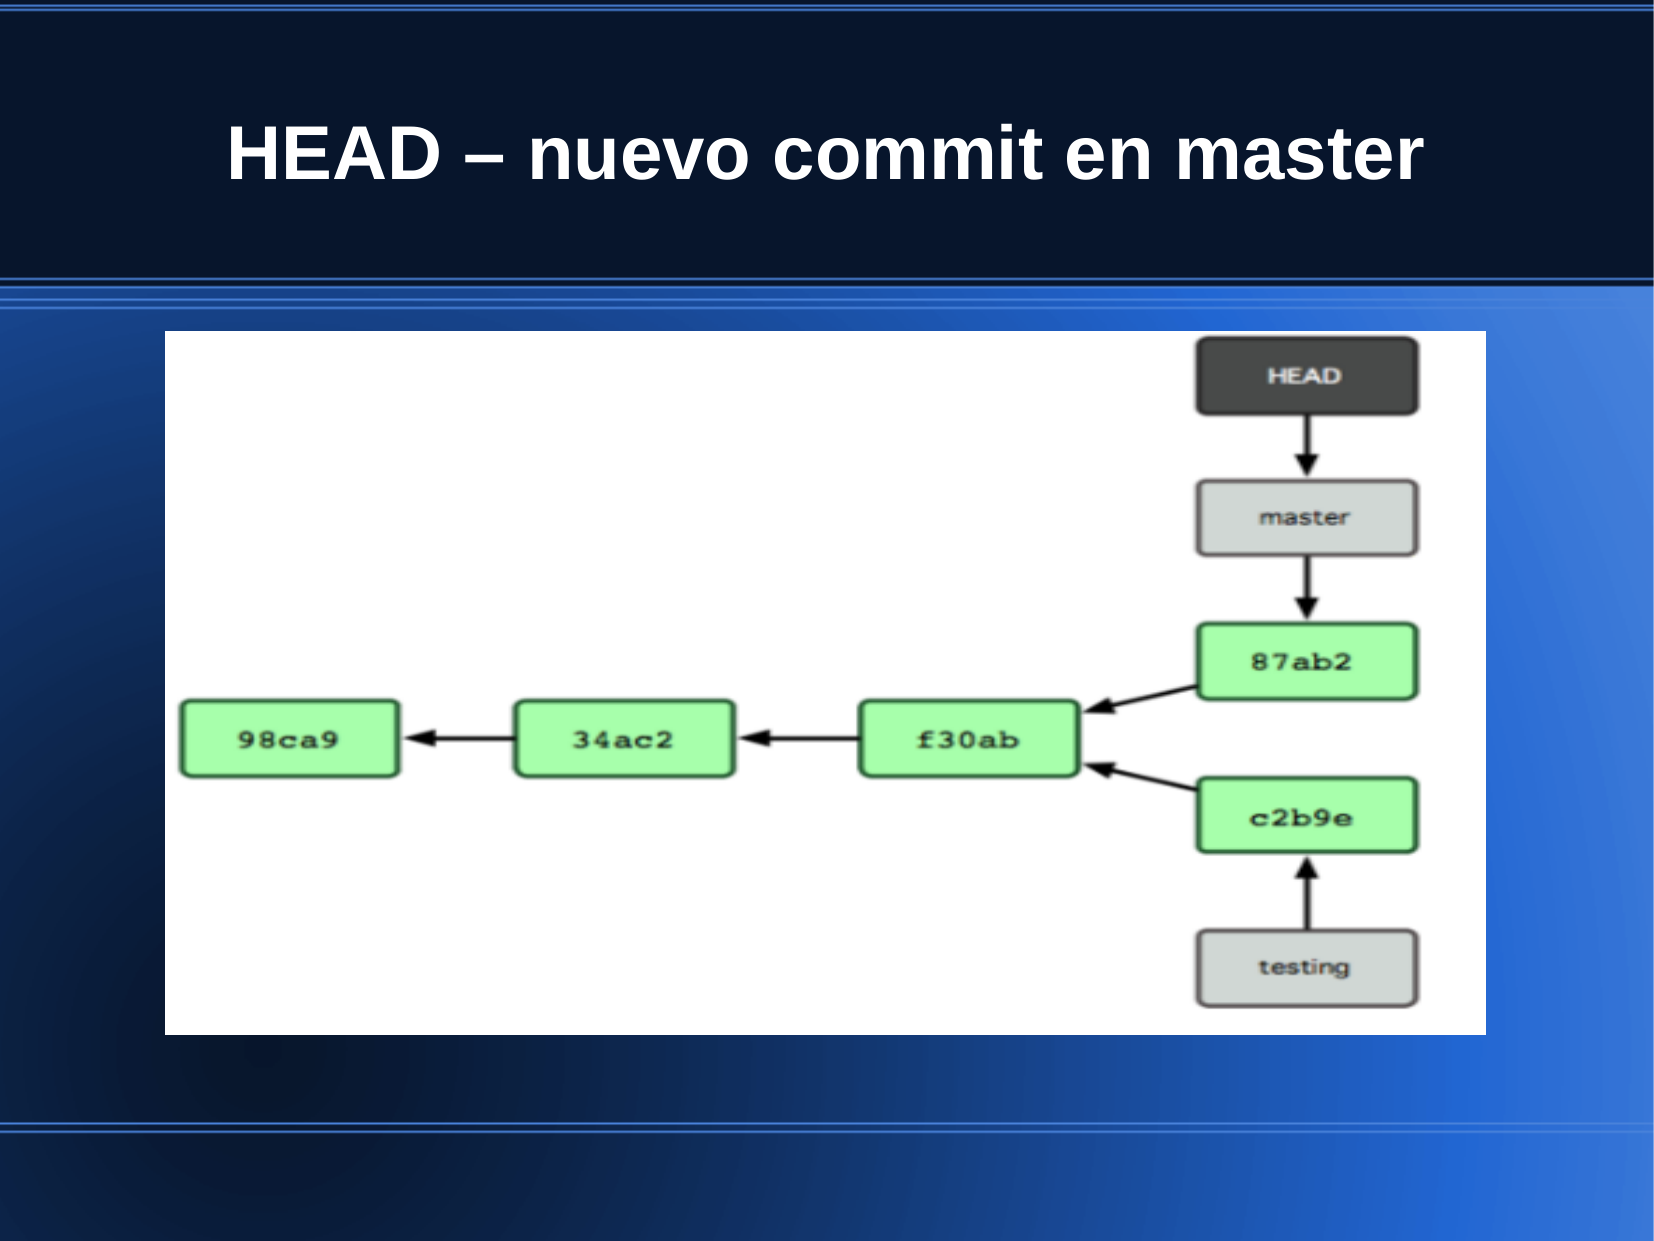

# HEAD – nuevo commit en master